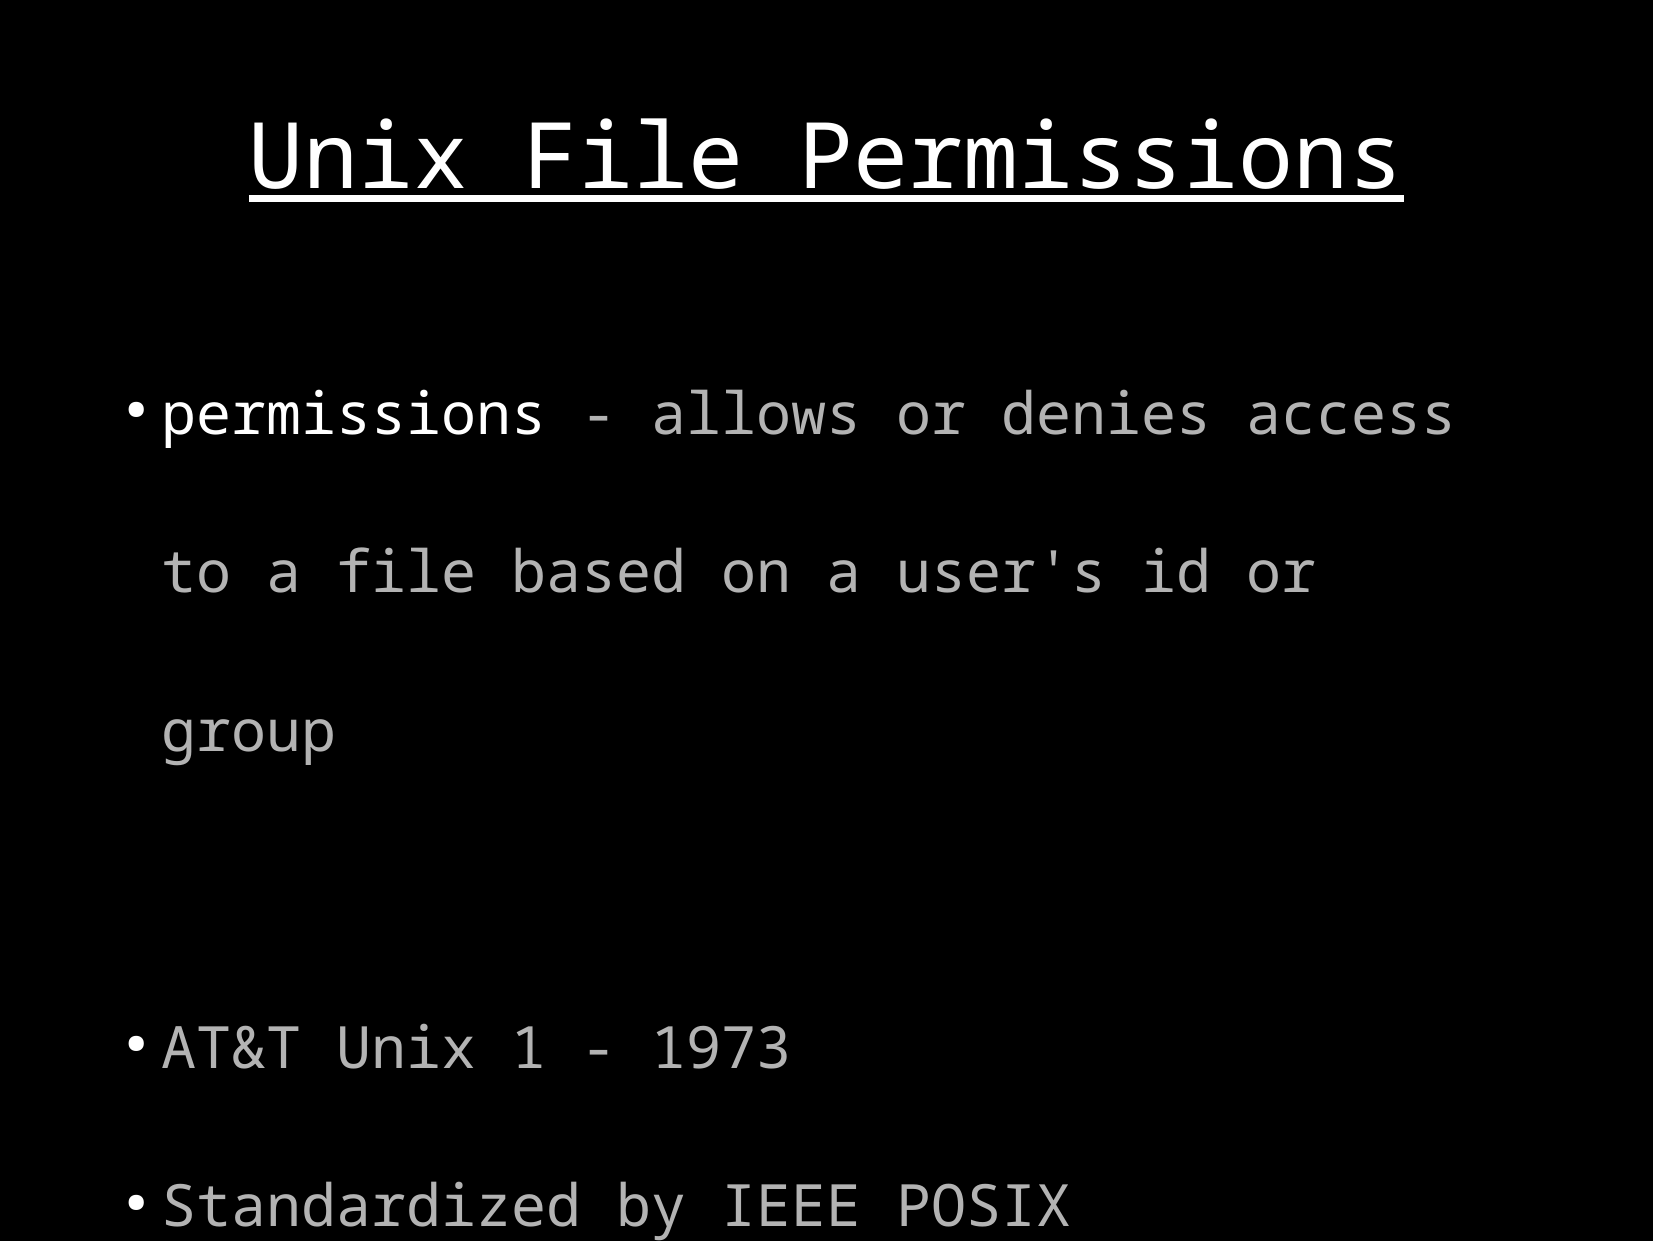

# Unix File Permissions
| permissions - allows or denies access to a file based on a user's id or group AT&T Unix 1 - 1973 Standardized by IEEE POSIX Available on all Unix-like OSes | |
| --- | --- |